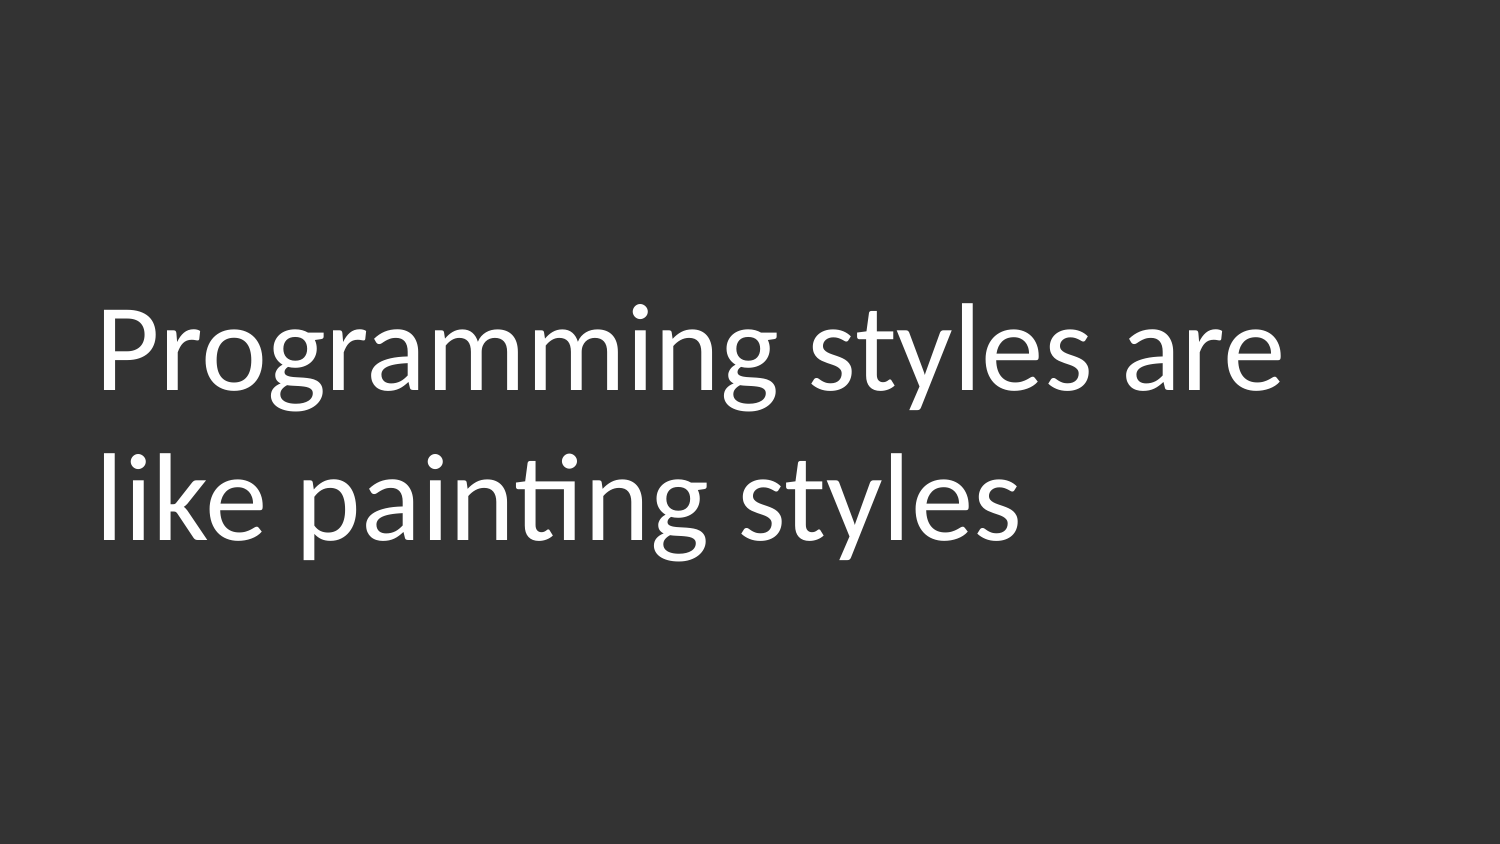

# Programming styles are like painting styles